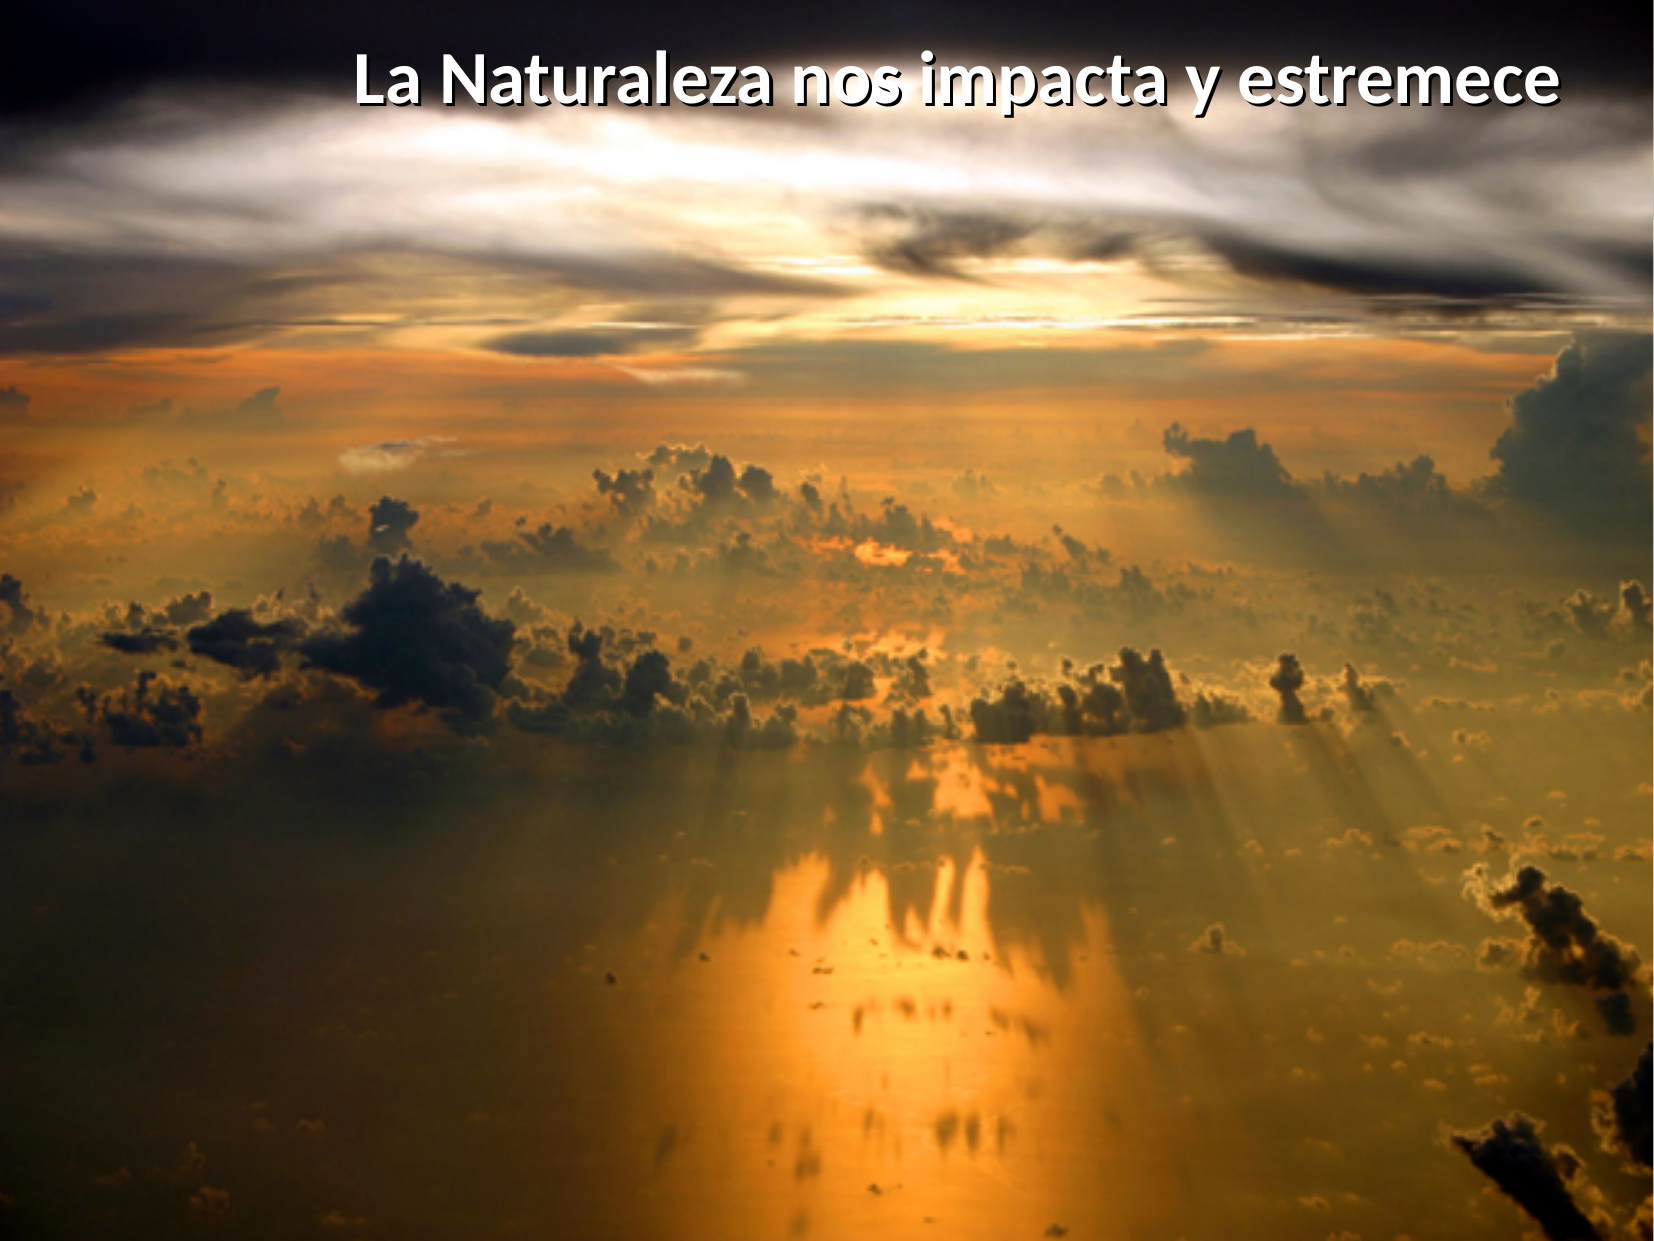

# La Naturaleza nos impacta y estremece
08 May 2014
Introducción a la Física
21